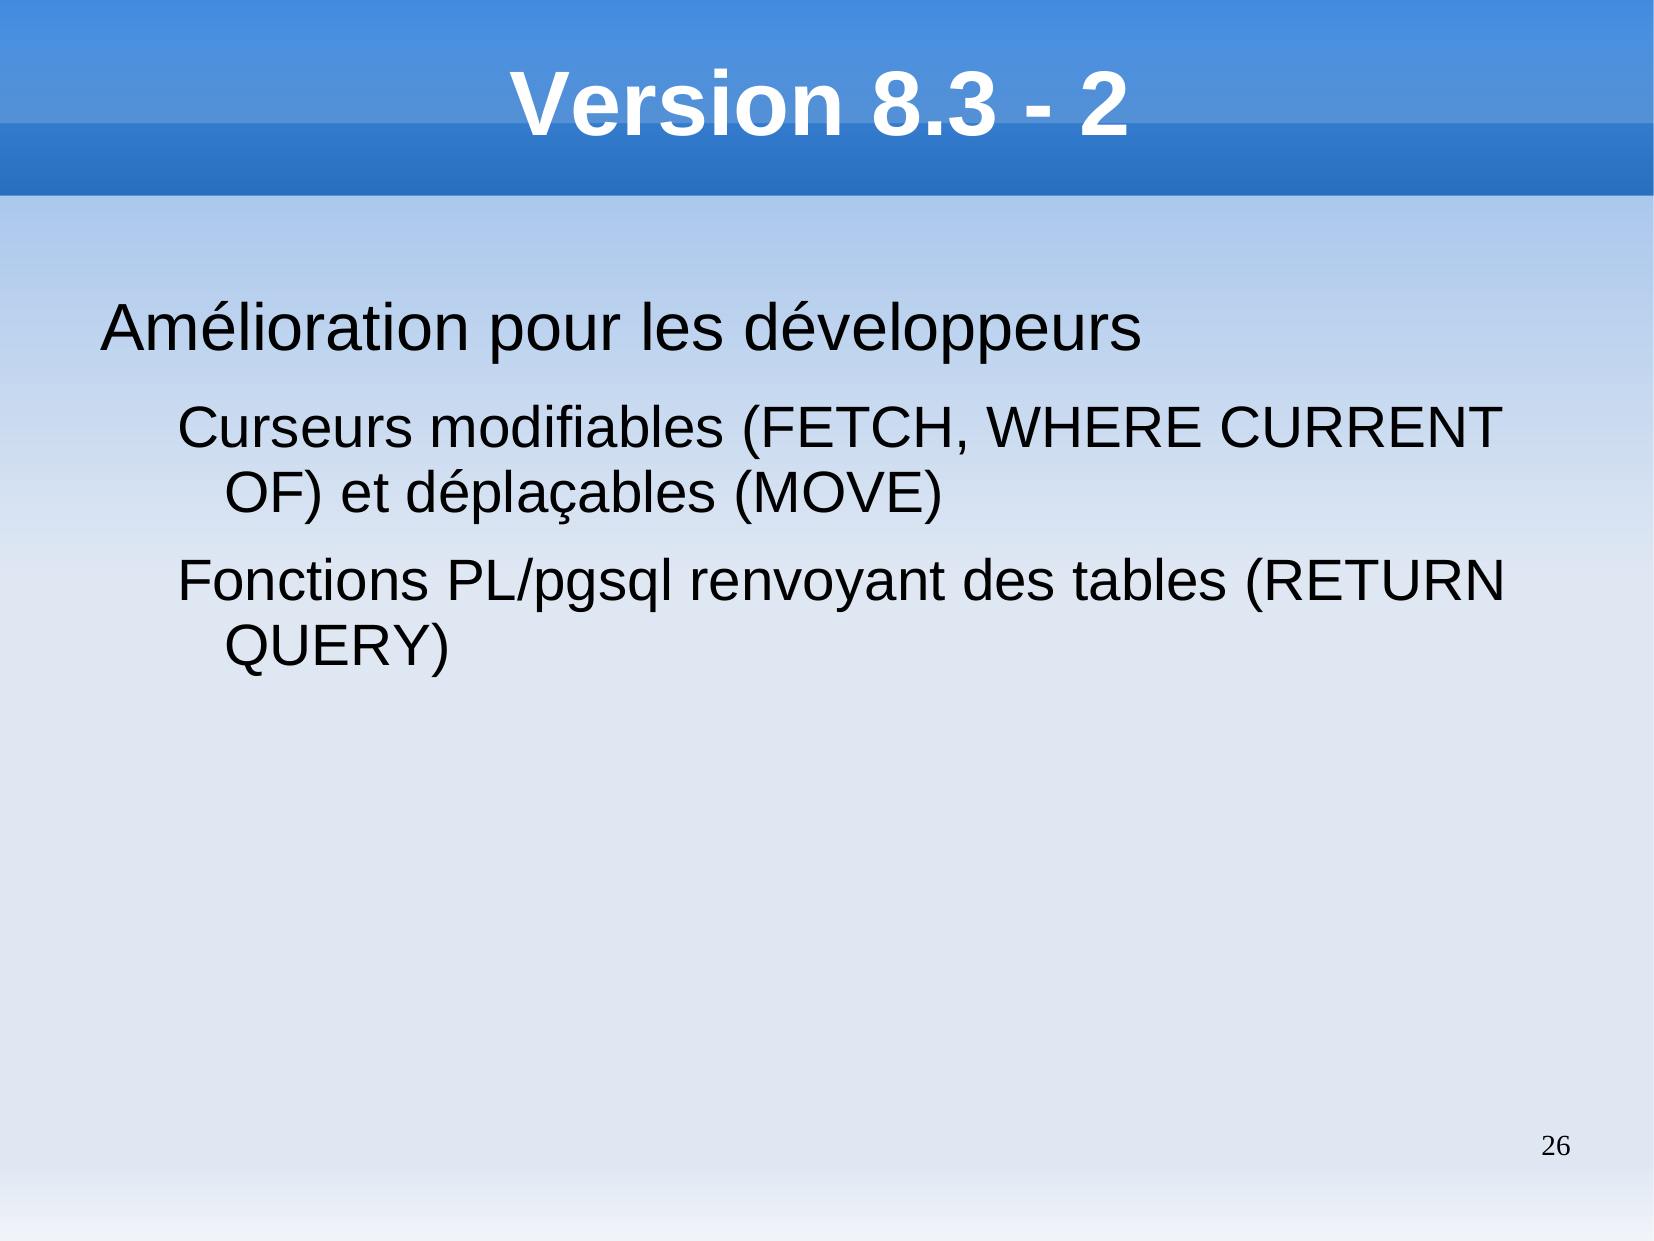

# Version 8.3 - 2
Amélioration pour les développeurs
Curseurs modifiables (FETCH, WHERE CURRENT OF) et déplaçables (MOVE)
Fonctions PL/pgsql renvoyant des tables (RETURN QUERY)
26